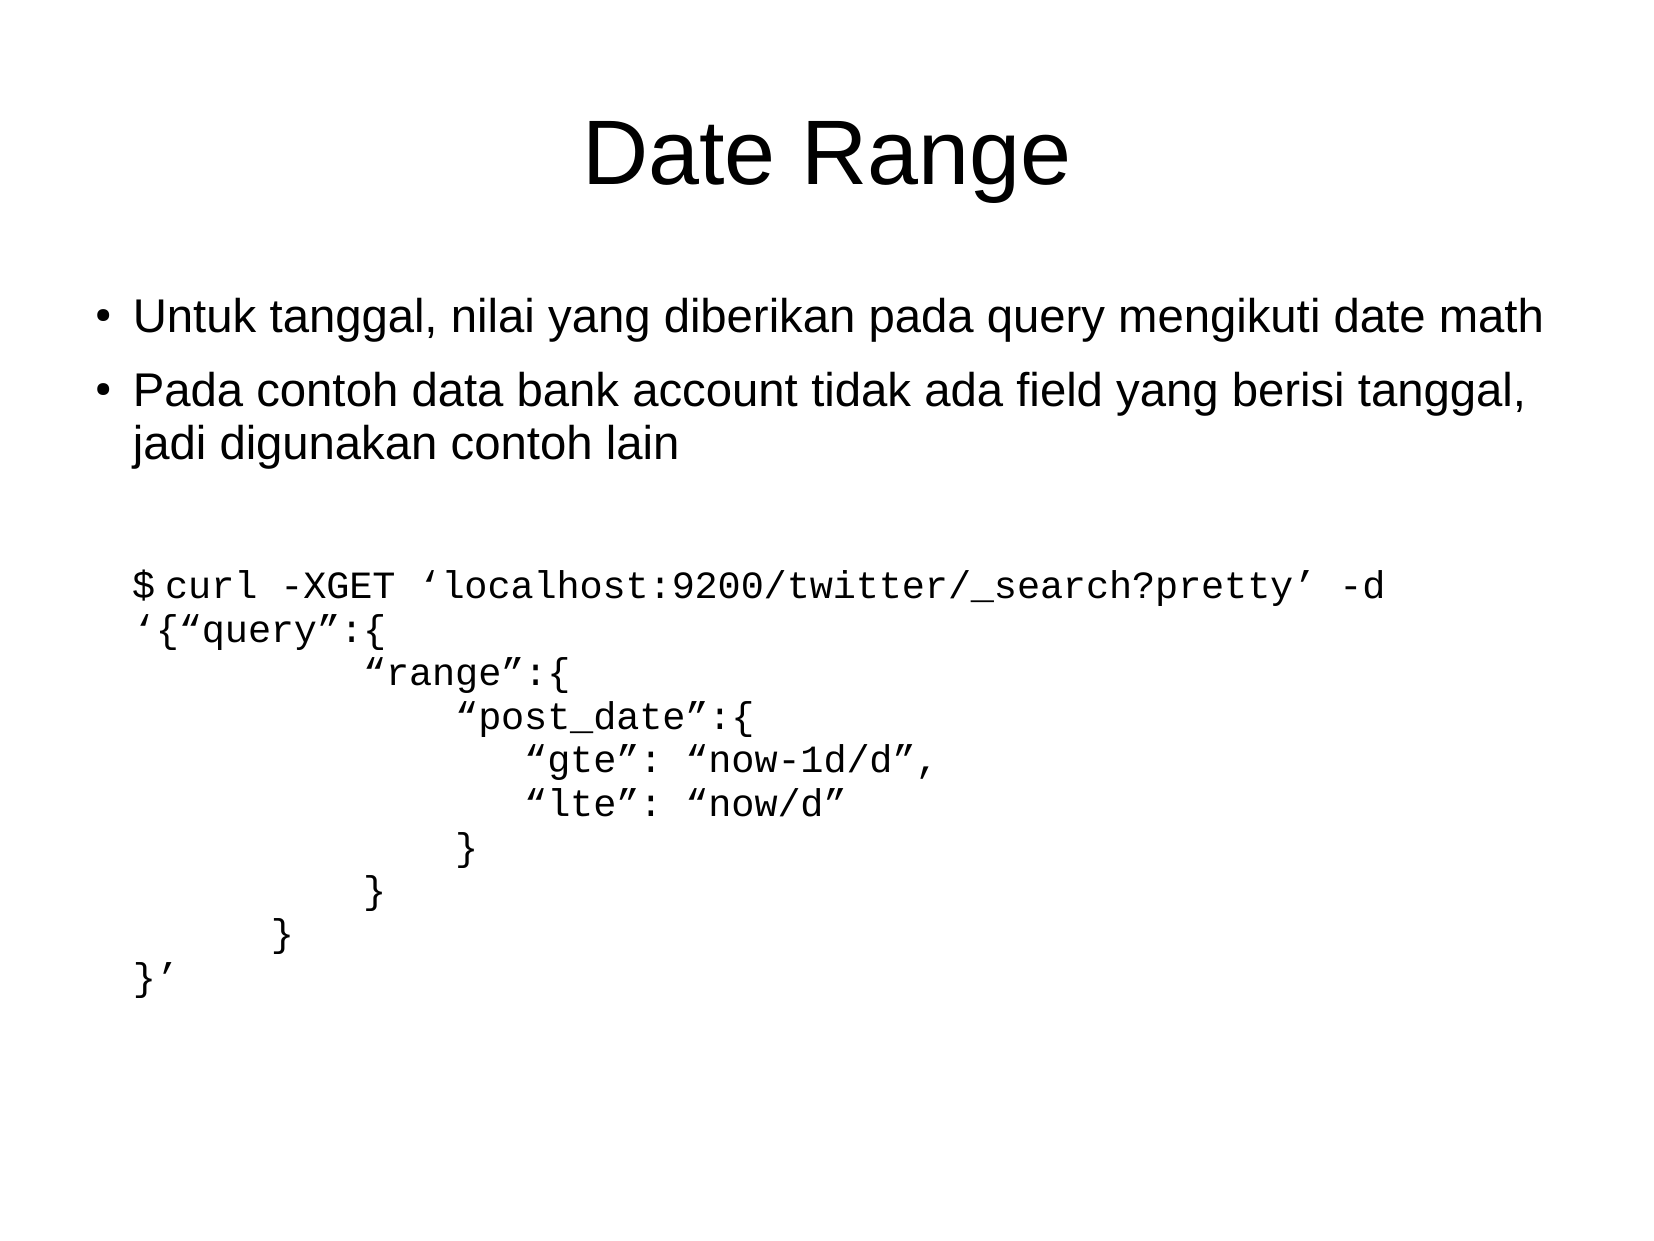

# Date Range
Untuk tanggal, nilai yang diberikan pada query mengikuti date math
Pada contoh data bank account tidak ada field yang berisi tanggal, jadi digunakan contoh lain
$ curl -XGET ‘localhost:9200/twitter/_search?pretty’ -d ‘{“query”:{
 “range”:{
 “post_date”:{
 “gte”: “now-1d/d”,
 “lte”: “now/d”
 }
 }
 }
}’